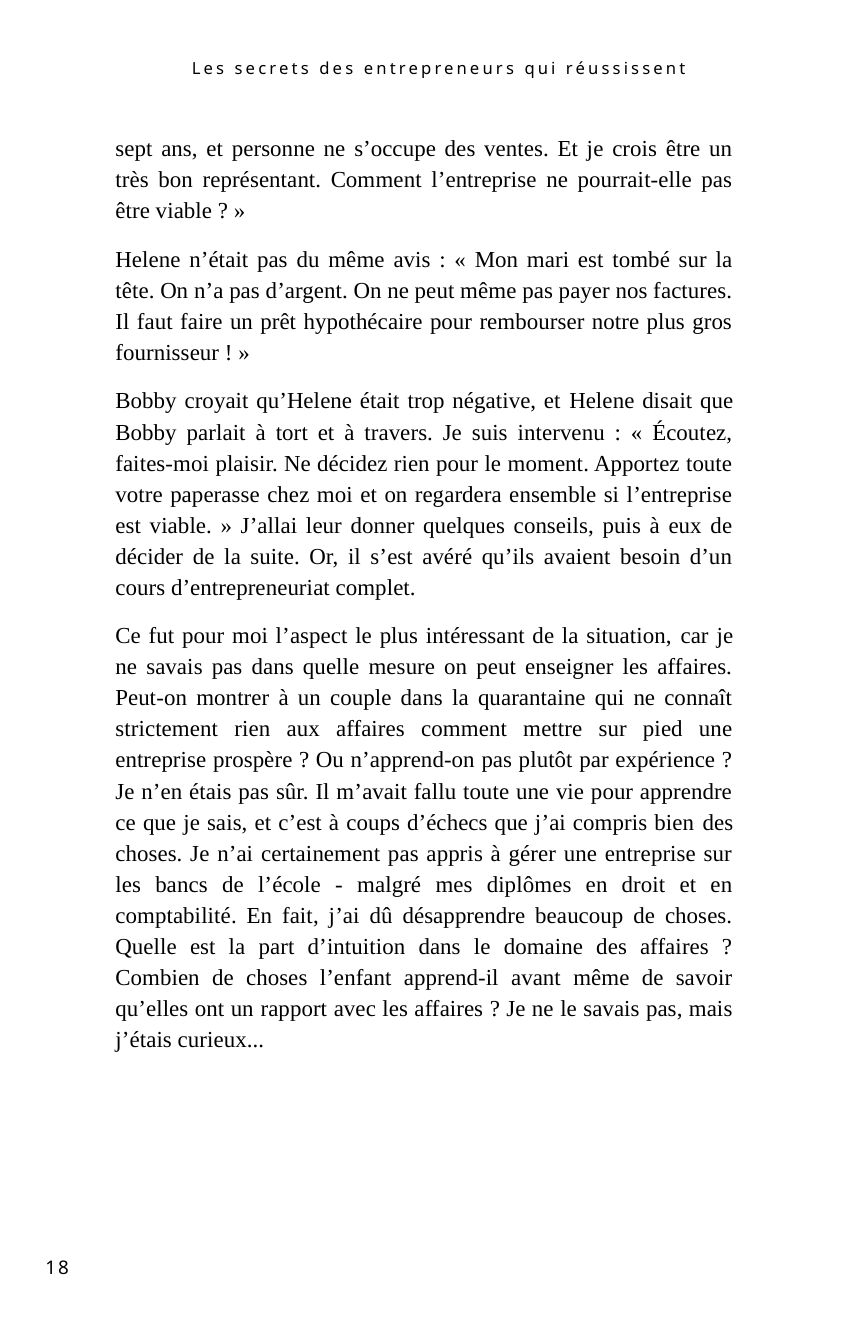

Les secrets des entrepreneurs qui réussissent
sept ans, et personne ne s’occupe des ventes. Et je crois être un très bon représentant. Comment l’entreprise ne pourrait-elle pas être viable ? »
Helene n’était pas du même avis : « Mon mari est tombé sur la tête. On n’a pas d’argent. On ne peut même pas payer nos factures. Il faut faire un prêt hypothécaire pour rembourser notre plus gros fournisseur ! »
Bobby croyait qu’Helene était trop négative, et Helene disait que Bobby parlait à tort et à travers. Je suis intervenu : « Écoutez, faites-moi plaisir. Ne décidez rien pour le moment. Apportez toute votre paperasse chez moi et on regardera ensemble si l’entreprise est viable. » J’allai leur donner quelques conseils, puis à eux de décider de la suite. Or, il s’est avéré qu’ils avaient besoin d’un cours d’entrepreneuriat complet.
Ce fut pour moi l’aspect le plus intéressant de la situation, car je ne savais pas dans quelle mesure on peut enseigner les affaires. Peut-on montrer à un couple dans la quarantaine qui ne connaît strictement rien aux affaires comment mettre sur pied une entreprise prospère ? Ou n’apprend-on pas plutôt par expérience ? Je n’en étais pas sûr. Il m’avait fallu toute une vie pour apprendre ce que je sais, et c’est à coups d’échecs que j’ai compris bien des choses. Je n’ai certainement pas appris à gérer une entreprise sur les bancs de l’école - malgré mes diplômes en droit et en comptabilité. En fait, j’ai dû désapprendre beaucoup de choses. Quelle est la part d’intuition dans le domaine des affaires ? Combien de choses l’enfant apprend-il avant même de savoir qu’elles ont un rapport avec les affaires ? Je ne le savais pas, mais j’étais curieux...
18